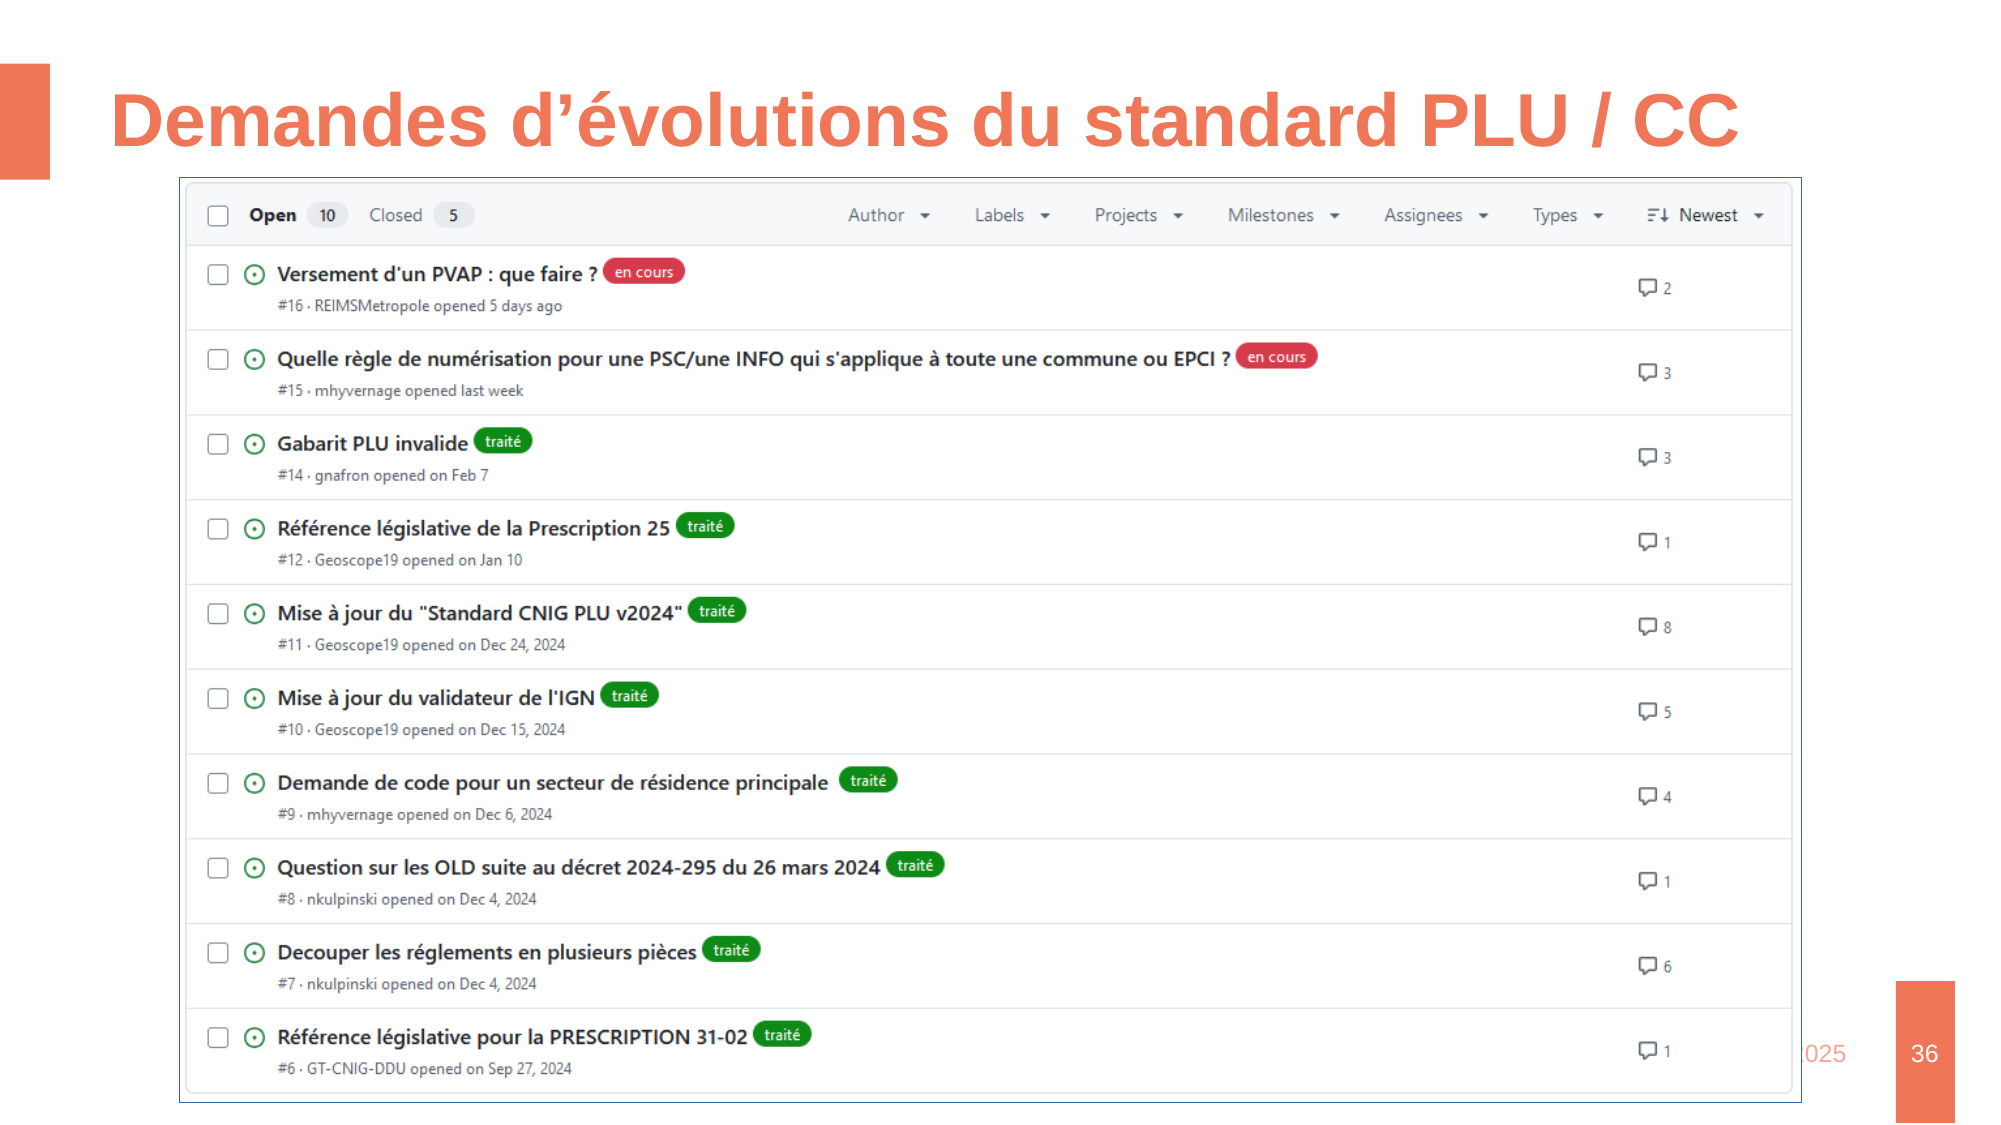

# Demandes d’évolutions du standard PLU / CC
36
GT CNIG DDU n°2024-4 du 20 mars 2025